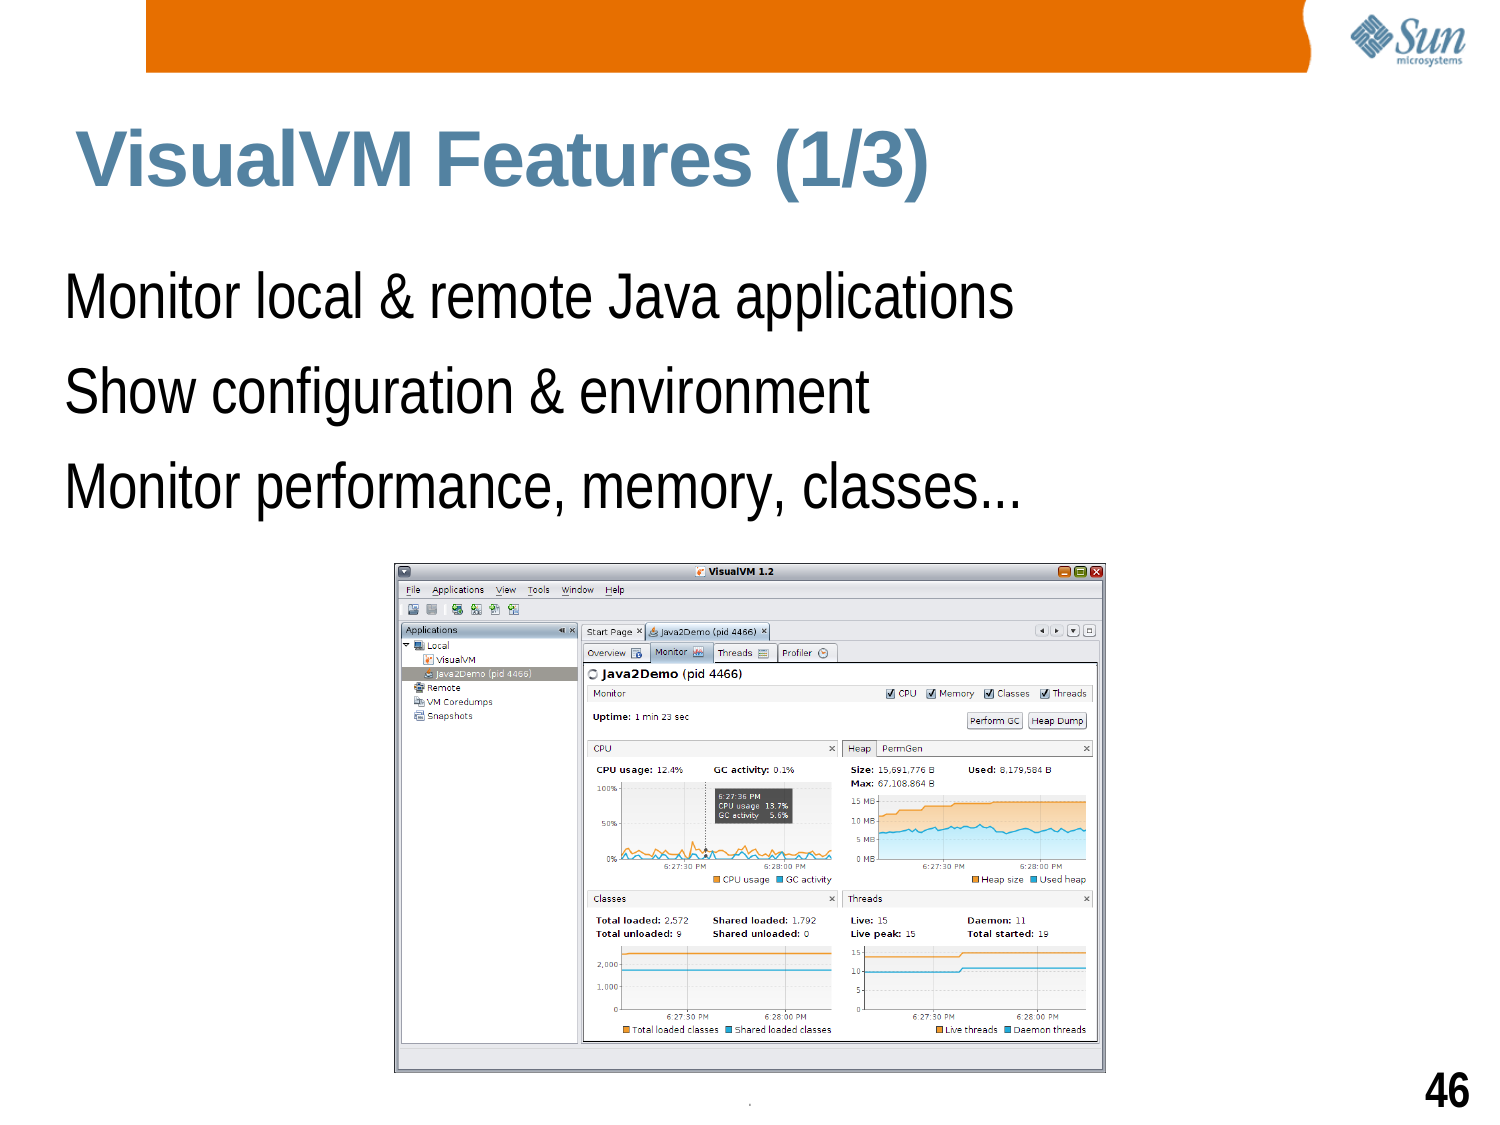

# VisualVM Features (1/3)
Monitor local & remote Java applications
Show configuration & environment
Monitor performance, memory, classes...